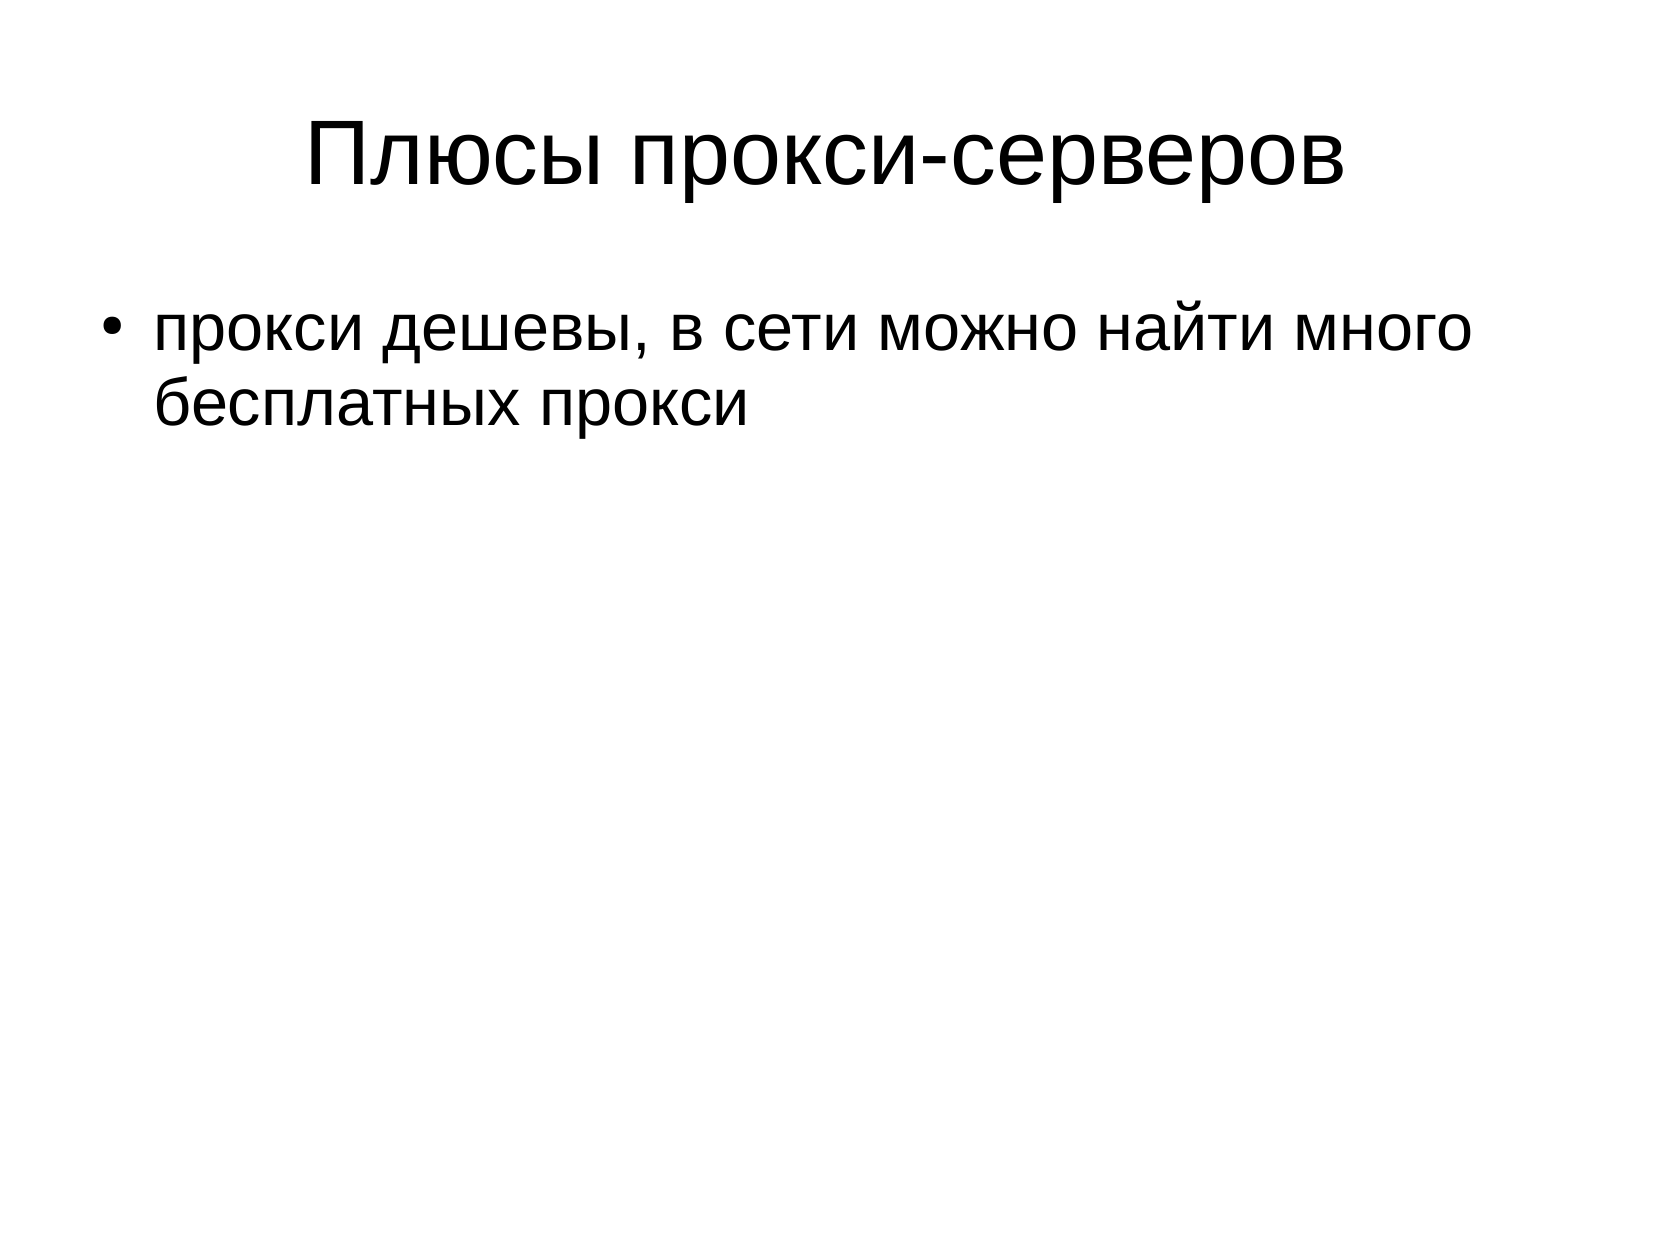

# Плюсы прокси-серверов
прокси дешевы, в сети можно найти много бесплатных прокси